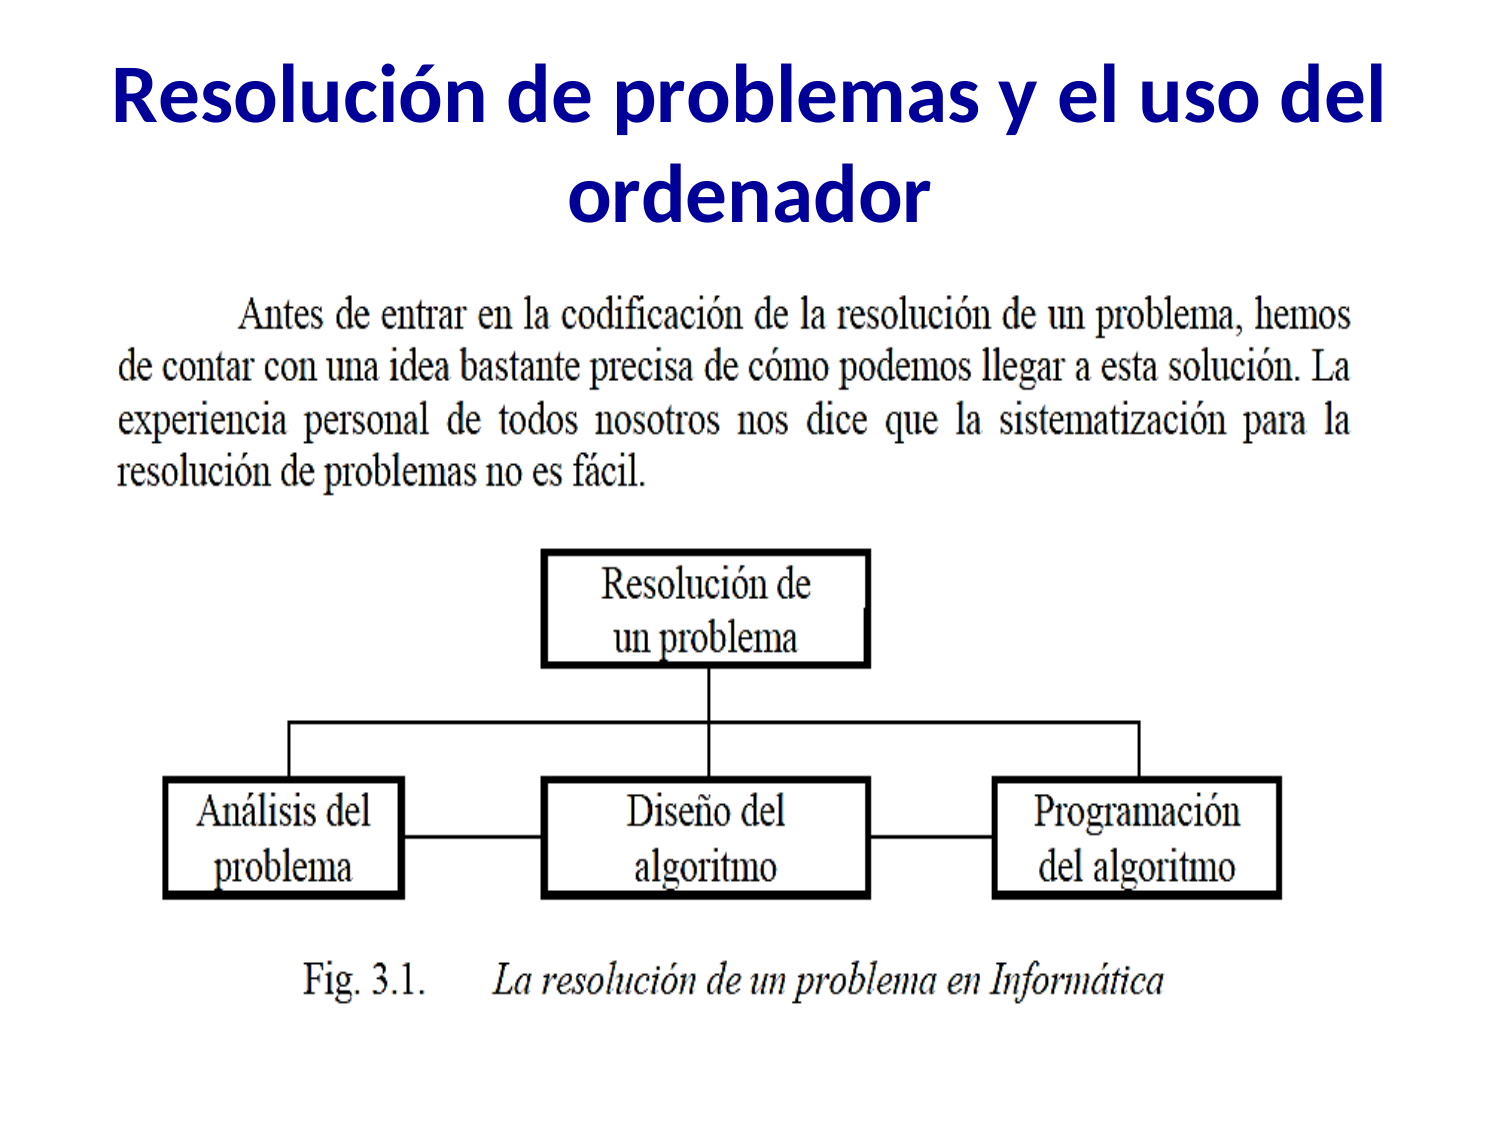

# Resolución de problemas y el uso del ordenador